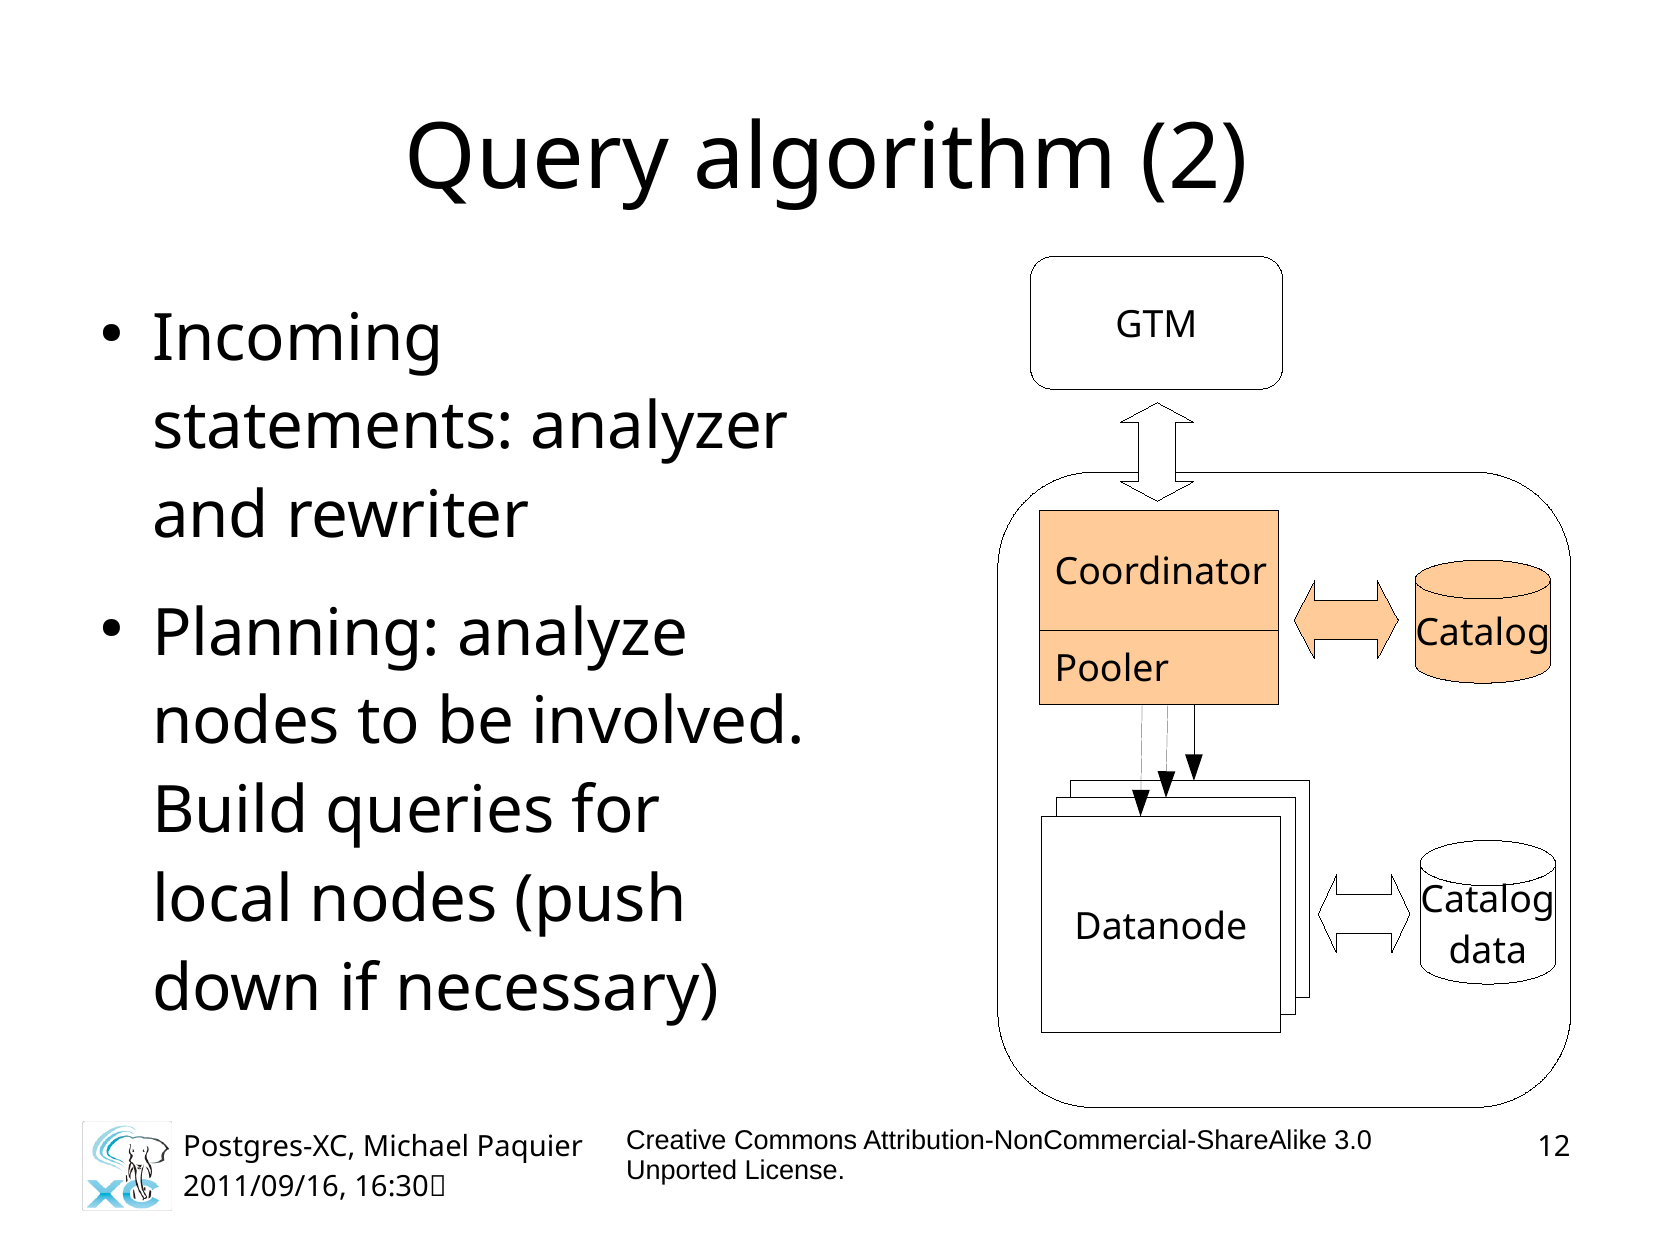

# Query algorithm (2)
GTM
Incoming statements: analyzer and rewriter
Planning: analyze nodes to be involved. Build queries for local nodes (push down if necessary)
Coordinator
Catalog
Pooler
Datanode
Datanode
Datanode
Catalog
data
12